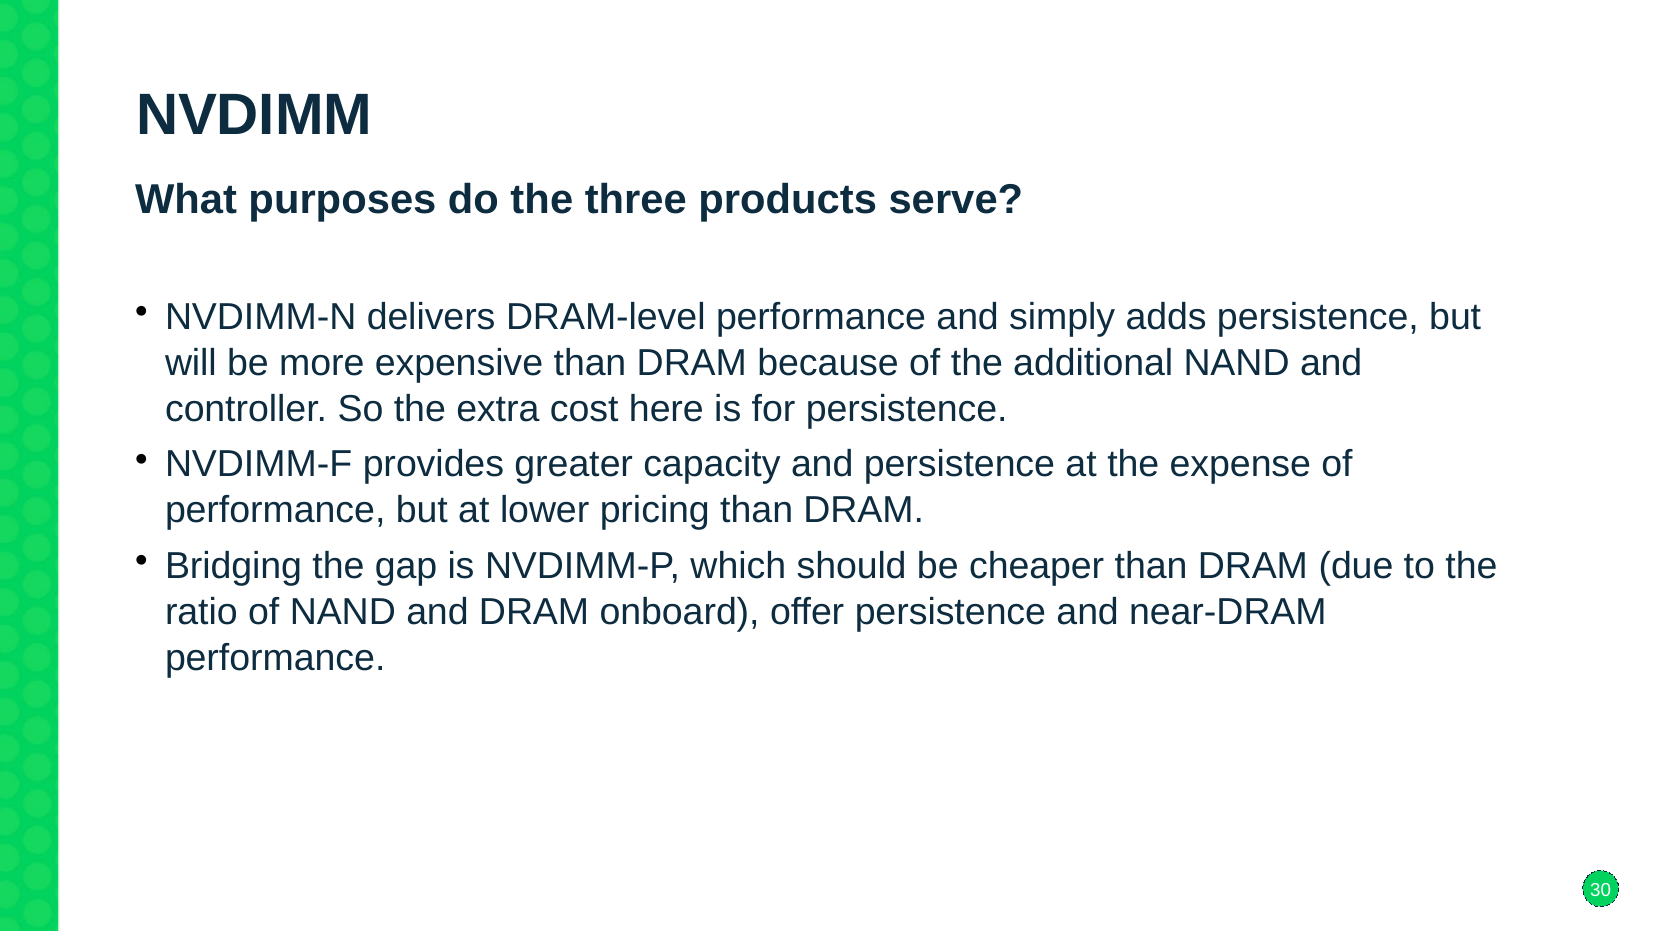

# NVDIMM
What purposes do the three products serve?
NVDIMM-N delivers DRAM-level performance and simply adds persistence, but will be more expensive than DRAM because of the additional NAND and controller. So the extra cost here is for persistence.
NVDIMM-F provides greater capacity and persistence at the expense of performance, but at lower pricing than DRAM.
Bridging the gap is NVDIMM-P, which should be cheaper than DRAM (due to the ratio of NAND and DRAM onboard), offer persistence and near-DRAM performance.
30